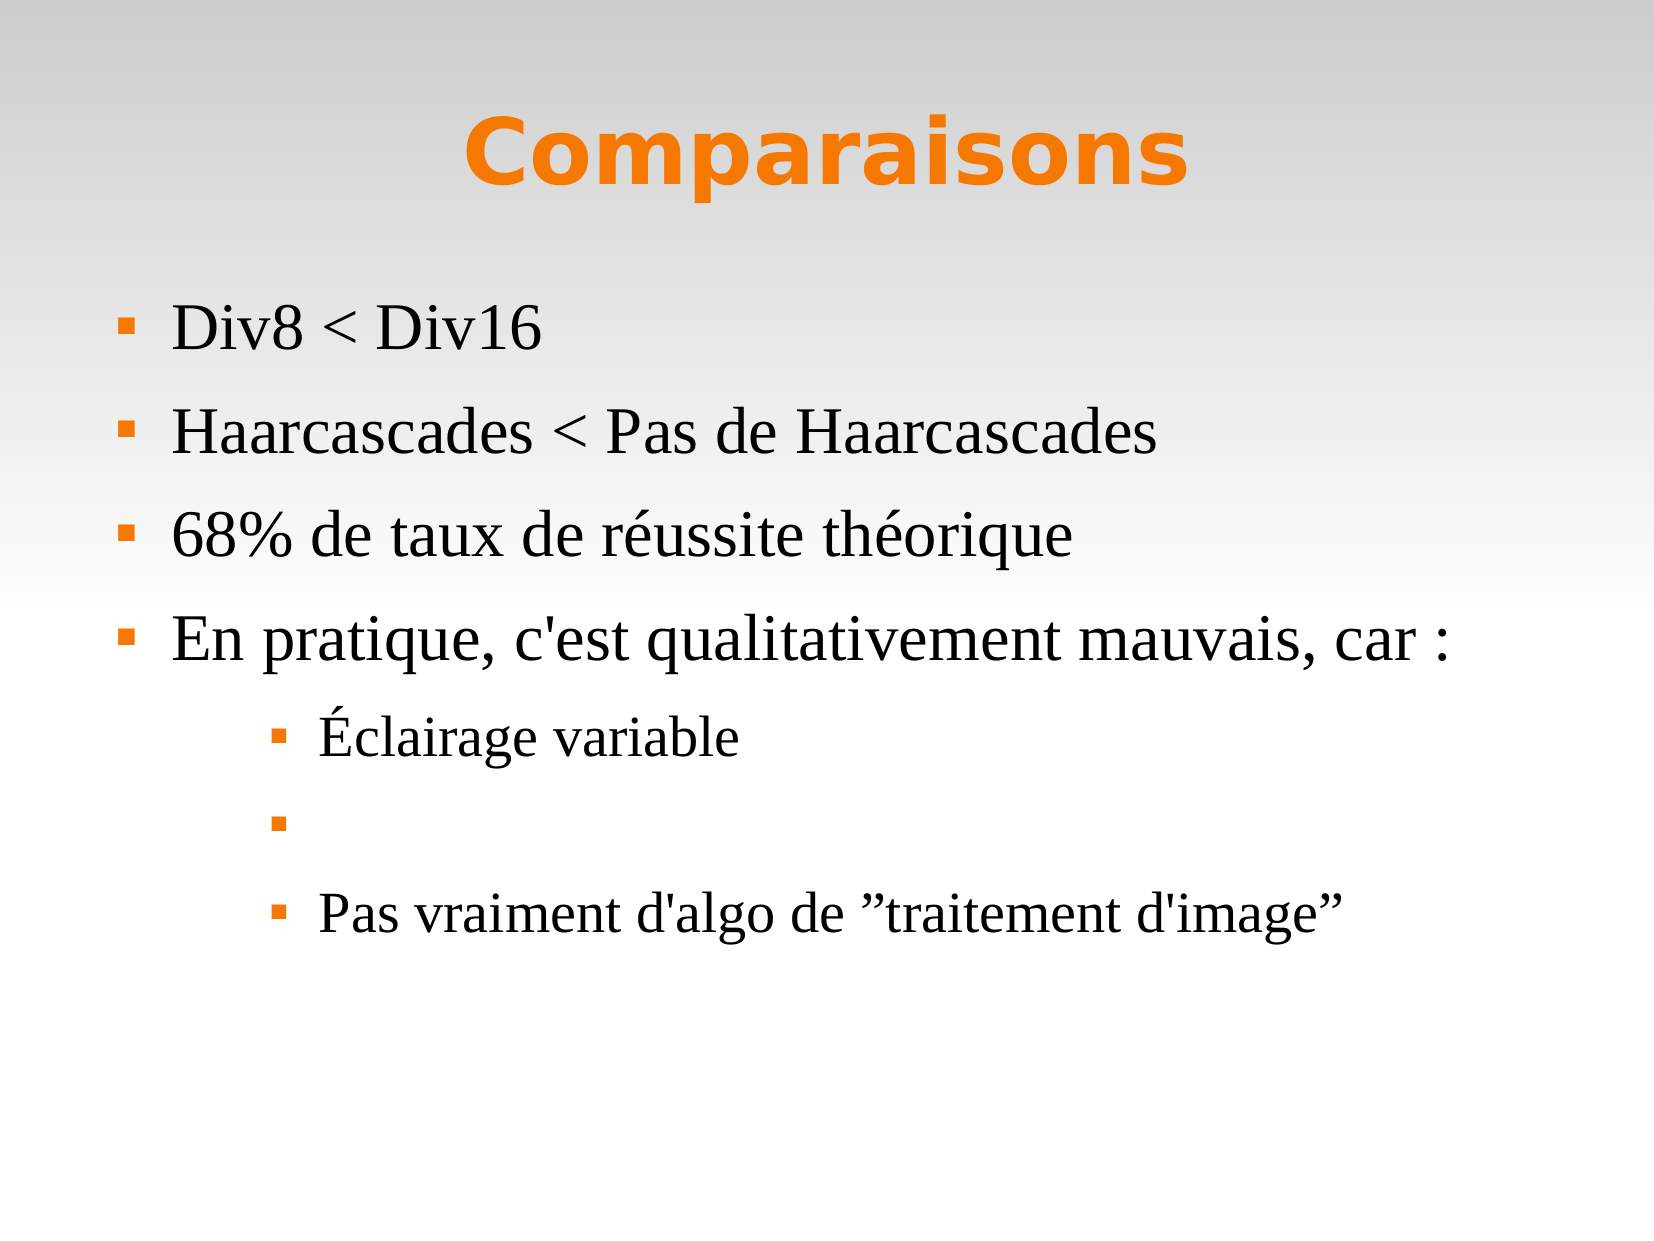

# Comparaisons
Div8 < Div16
Haarcascades < Pas de Haarcascades
68% de taux de réussite théorique
En pratique, c'est qualitativement mauvais, car :
Éclairage variable
Pas vraiment d'algo de ”traitement d'image”